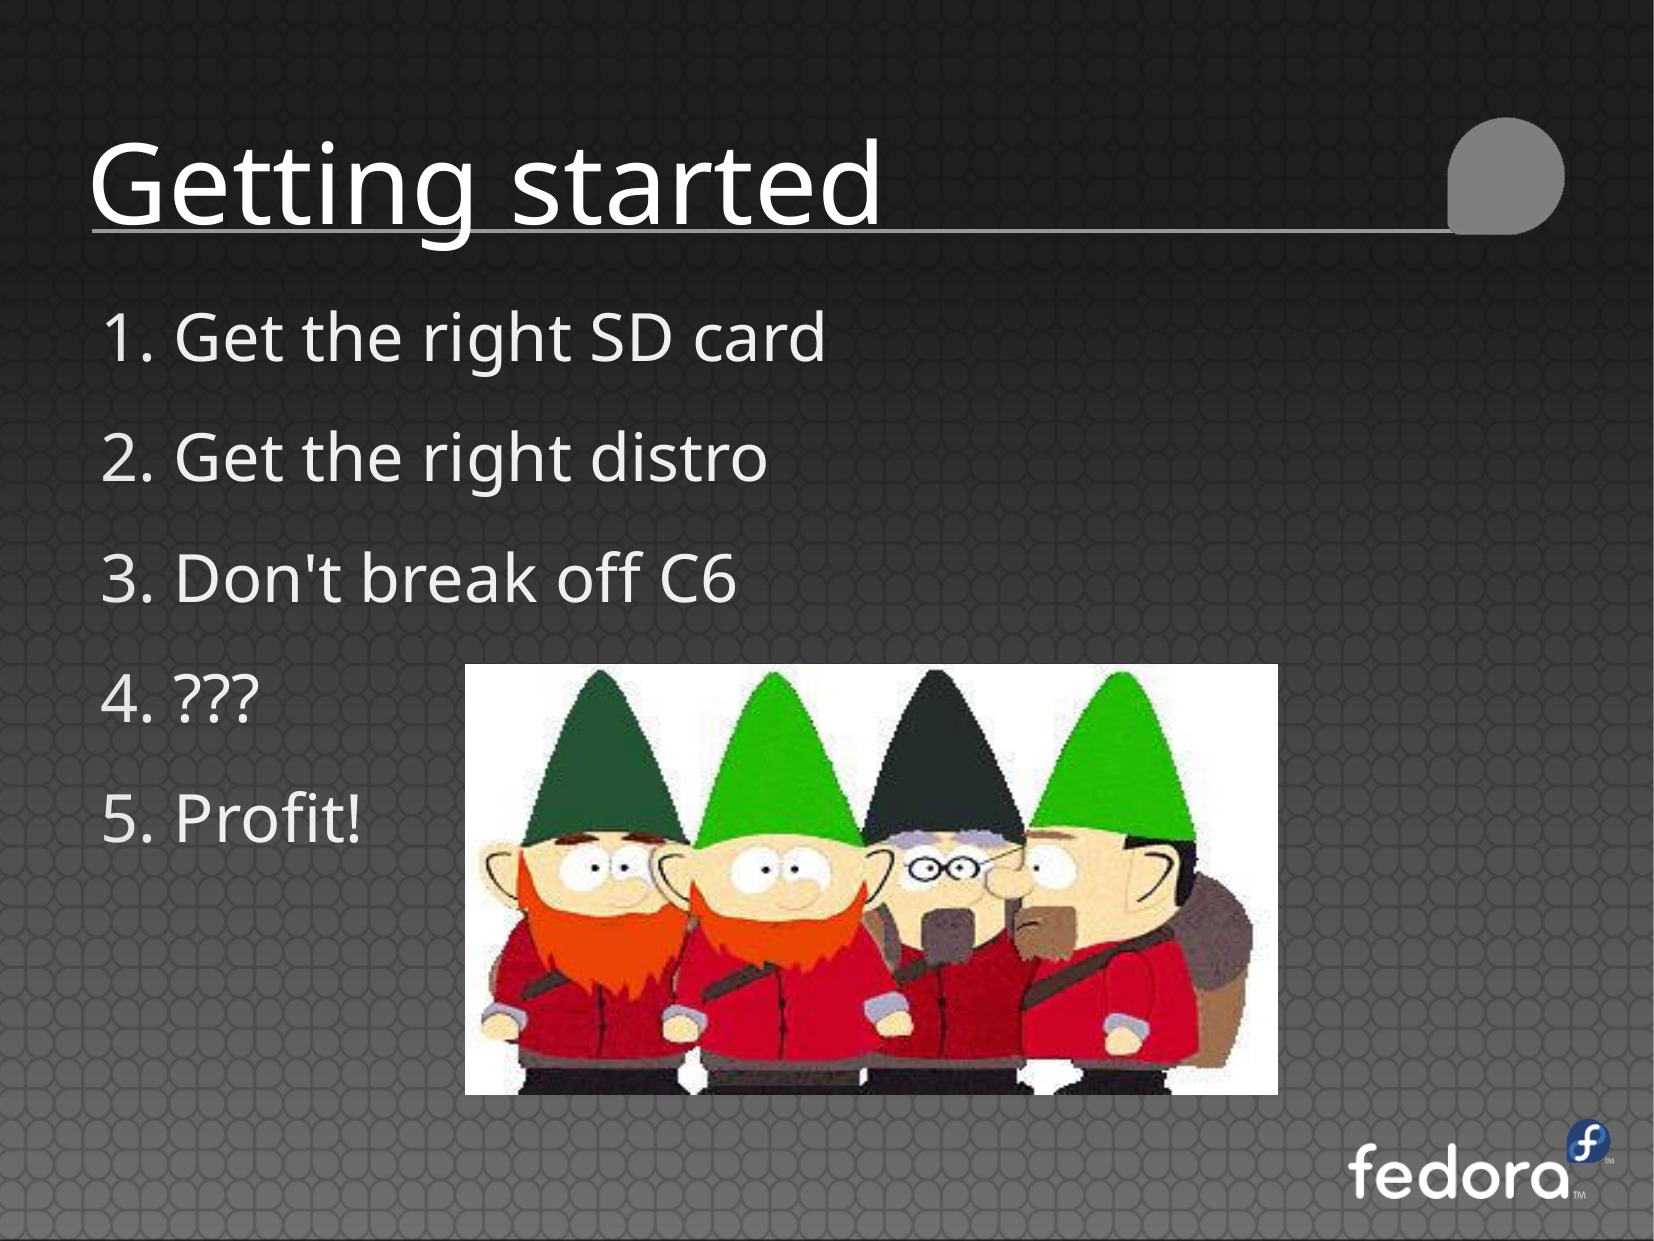

# Getting started
 Get the right SD card
 Get the right distro
 Don't break off C6
 ???
 Profit!